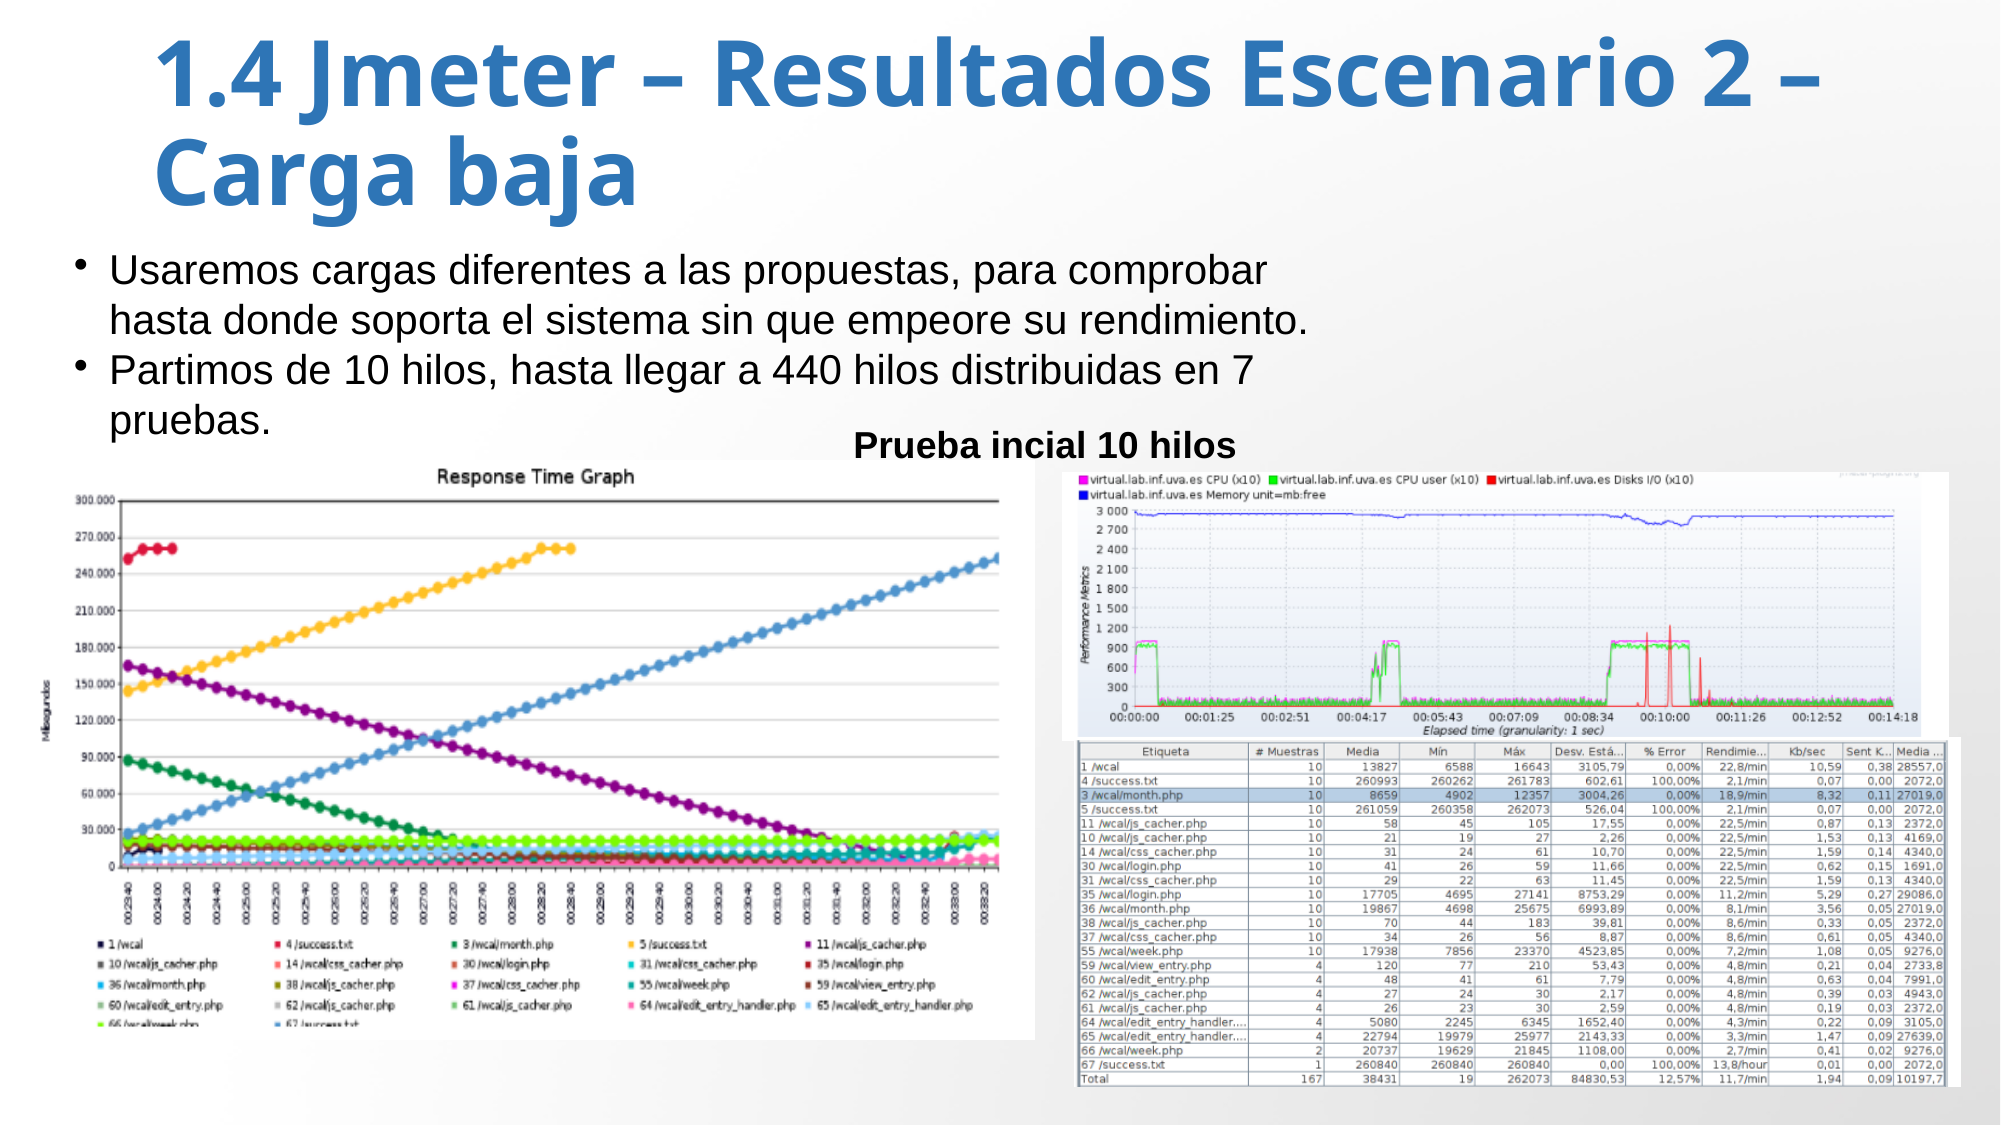

1.4 Jmeter – Resultados Escenario 2 – Carga baja
Usaremos cargas diferentes a las propuestas, para comprobar hasta donde soporta el sistema sin que empeore su rendimiento.
Partimos de 10 hilos, hasta llegar a 440 hilos distribuidas en 7 pruebas.
Prueba incial 10 hilos